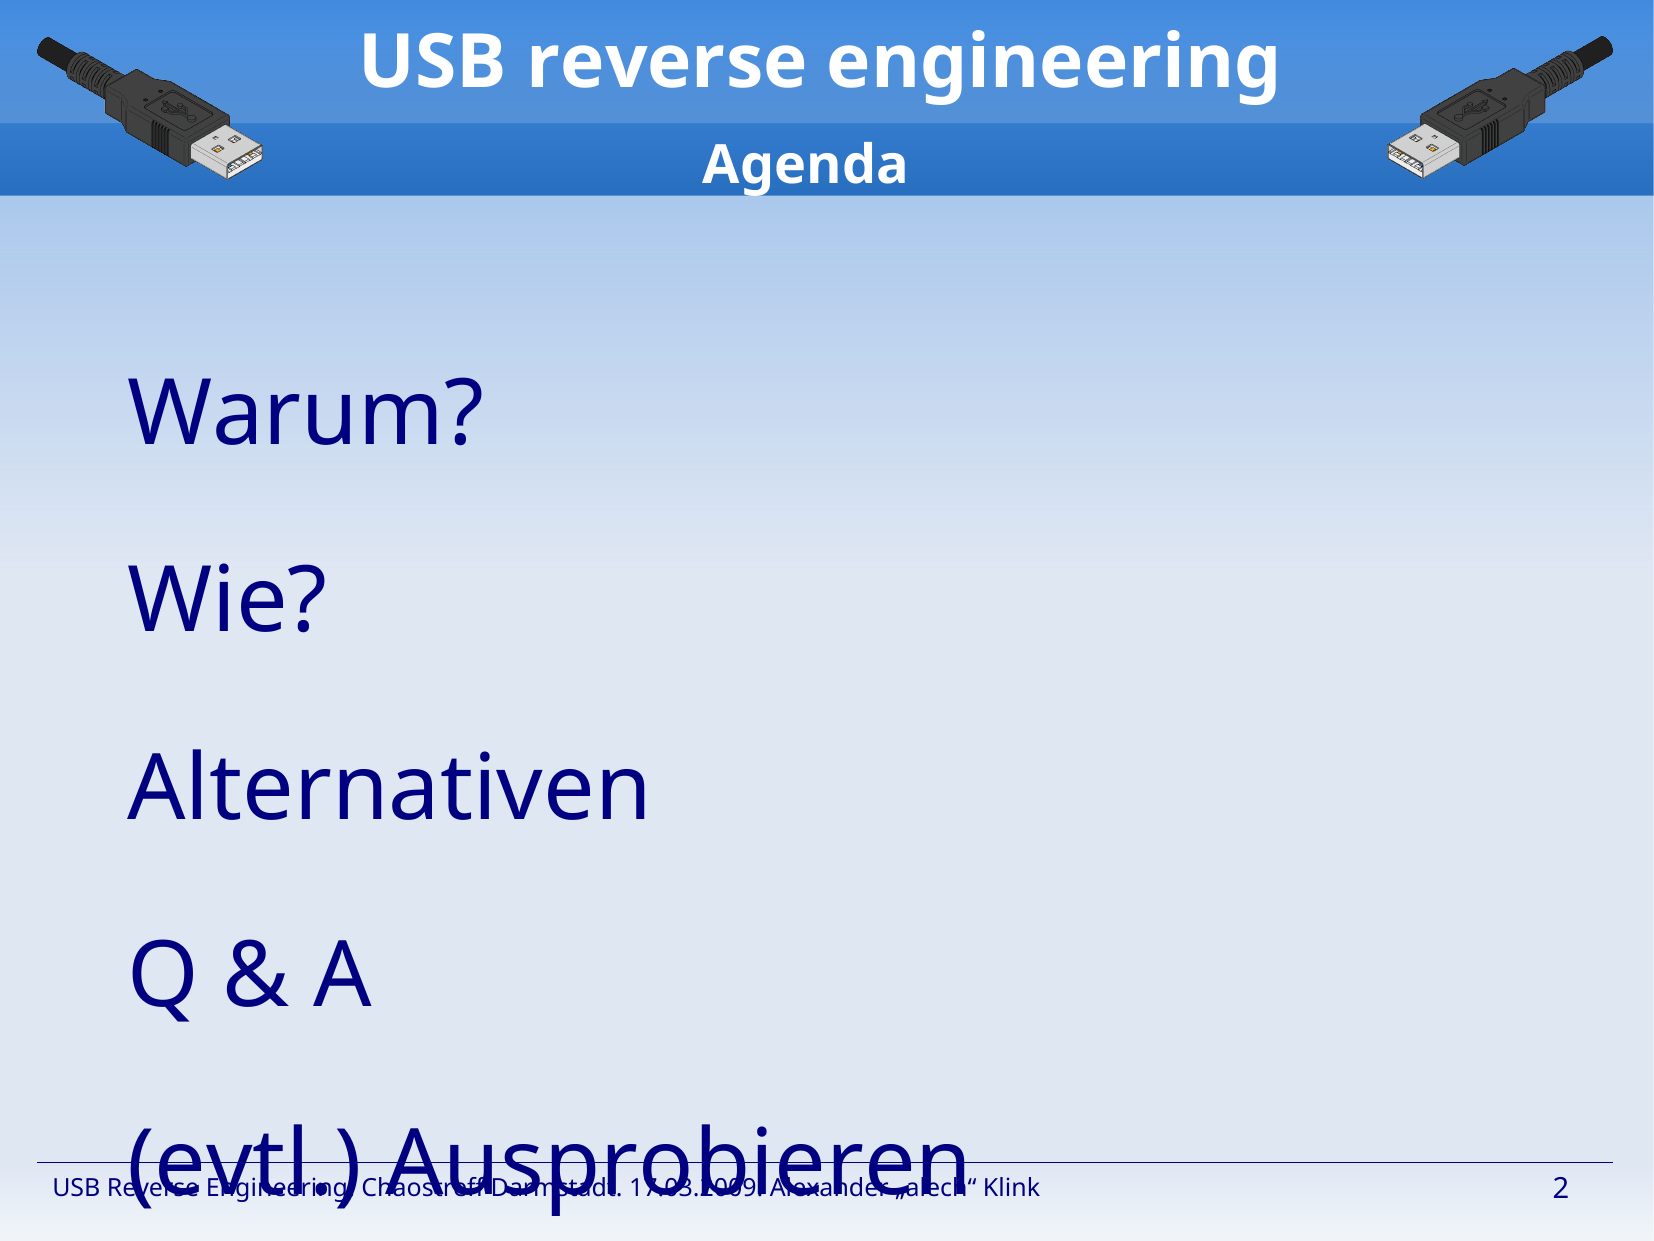

# USB reverse engineering
Agenda
Warum?
Wie?
Alternativen
Q & A
(evtl.) Ausprobieren
USB Reverse Engineering. Chaostreff Darmstadt. 17.03.2009. Alexander „alech“ Klink